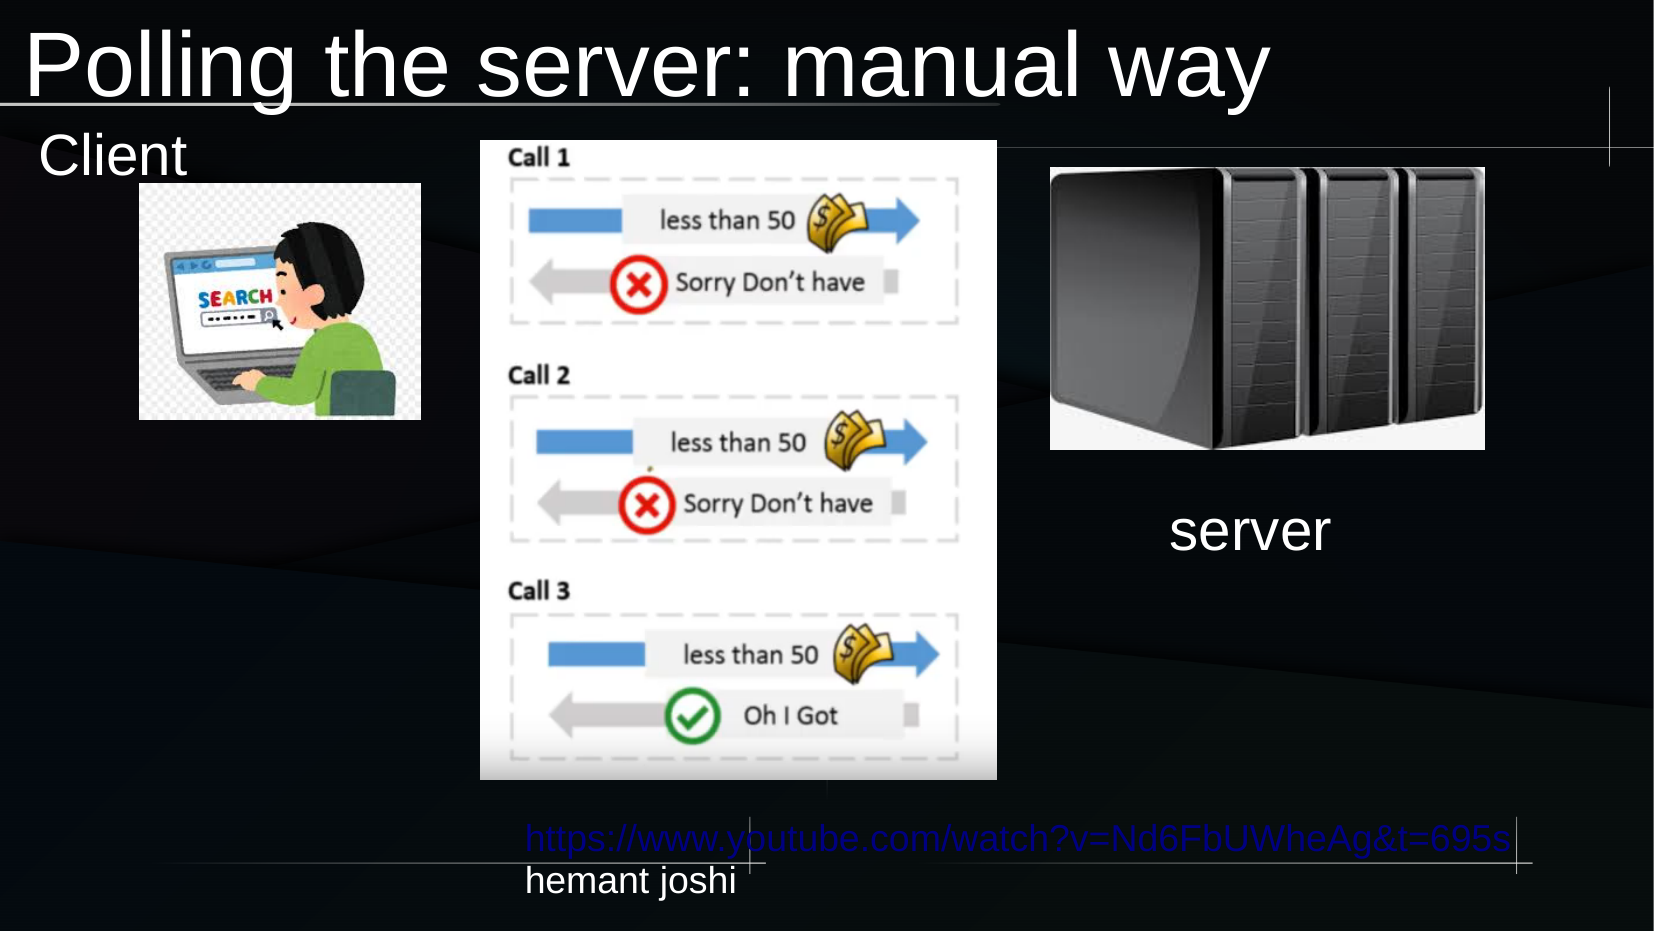

# Polling the server: manual way
Client
server
https://www.youtube.com/watch?v=Nd6FbUWheAg&t=695s
hemant joshi